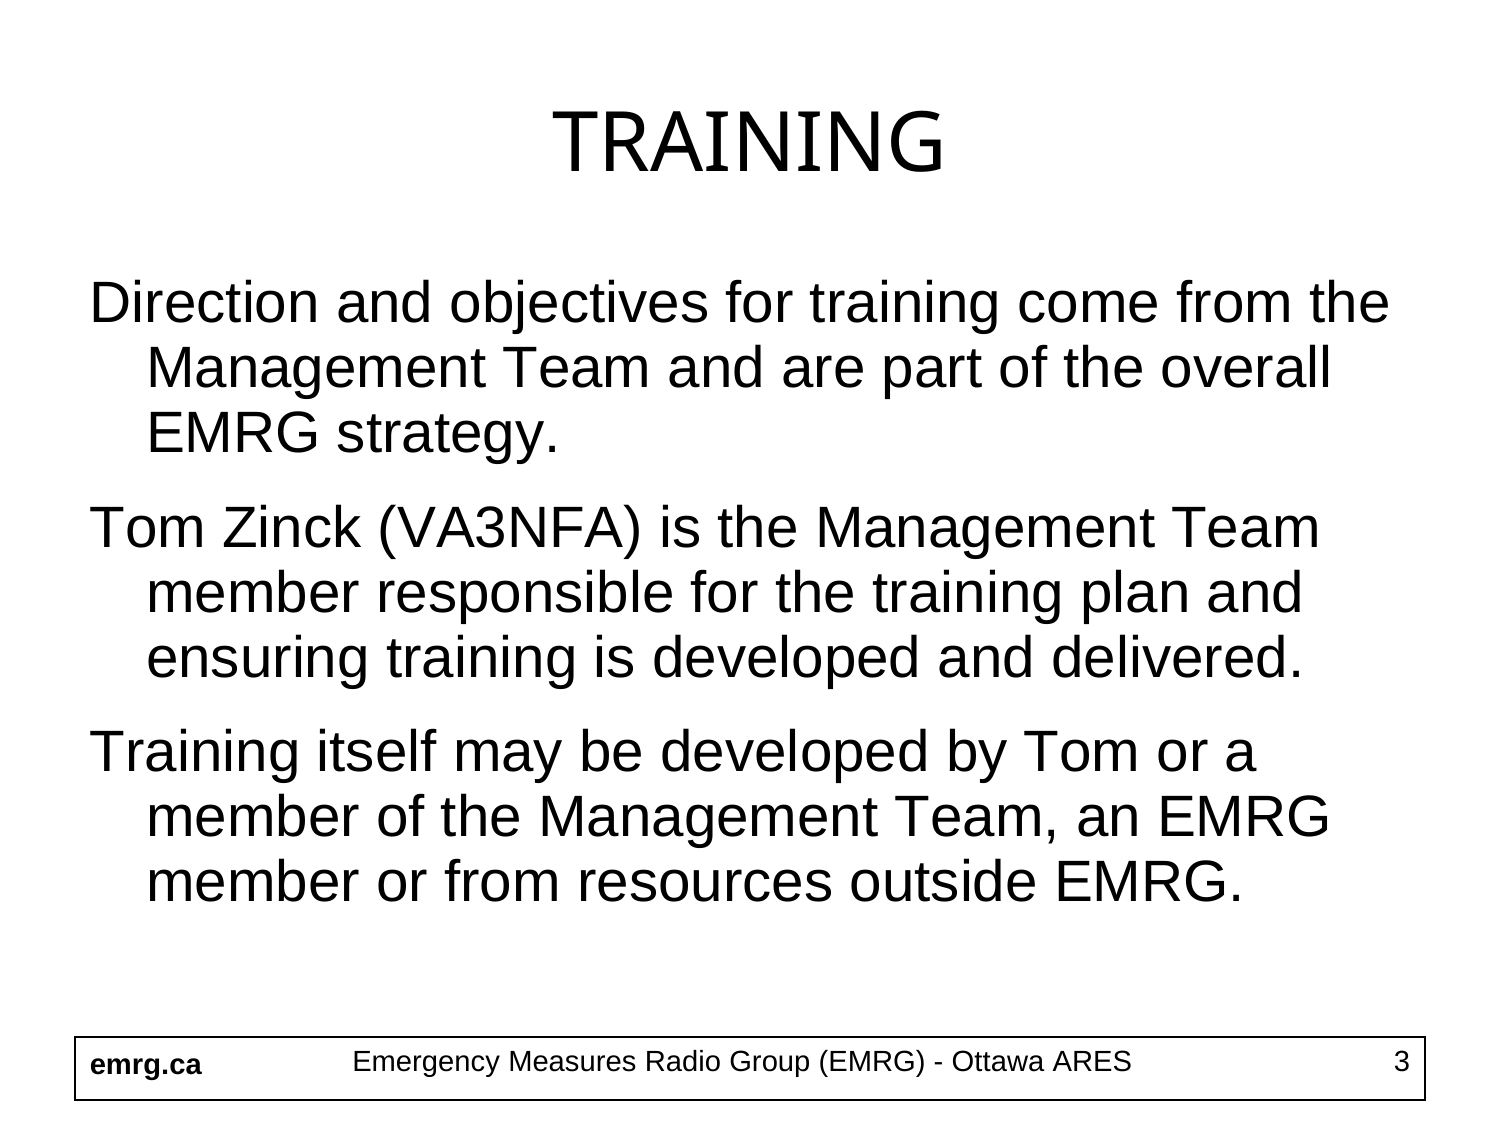

# TRAINING
Direction and objectives for training come from the Management Team and are part of the overall EMRG strategy.
Tom Zinck (VA3NFA) is the Management Team member responsible for the training plan and ensuring training is developed and delivered.
Training itself may be developed by Tom or a member of the Management Team, an EMRG member or from resources outside EMRG.
Emergency Measures Radio Group (EMRG) - Ottawa ARES
3